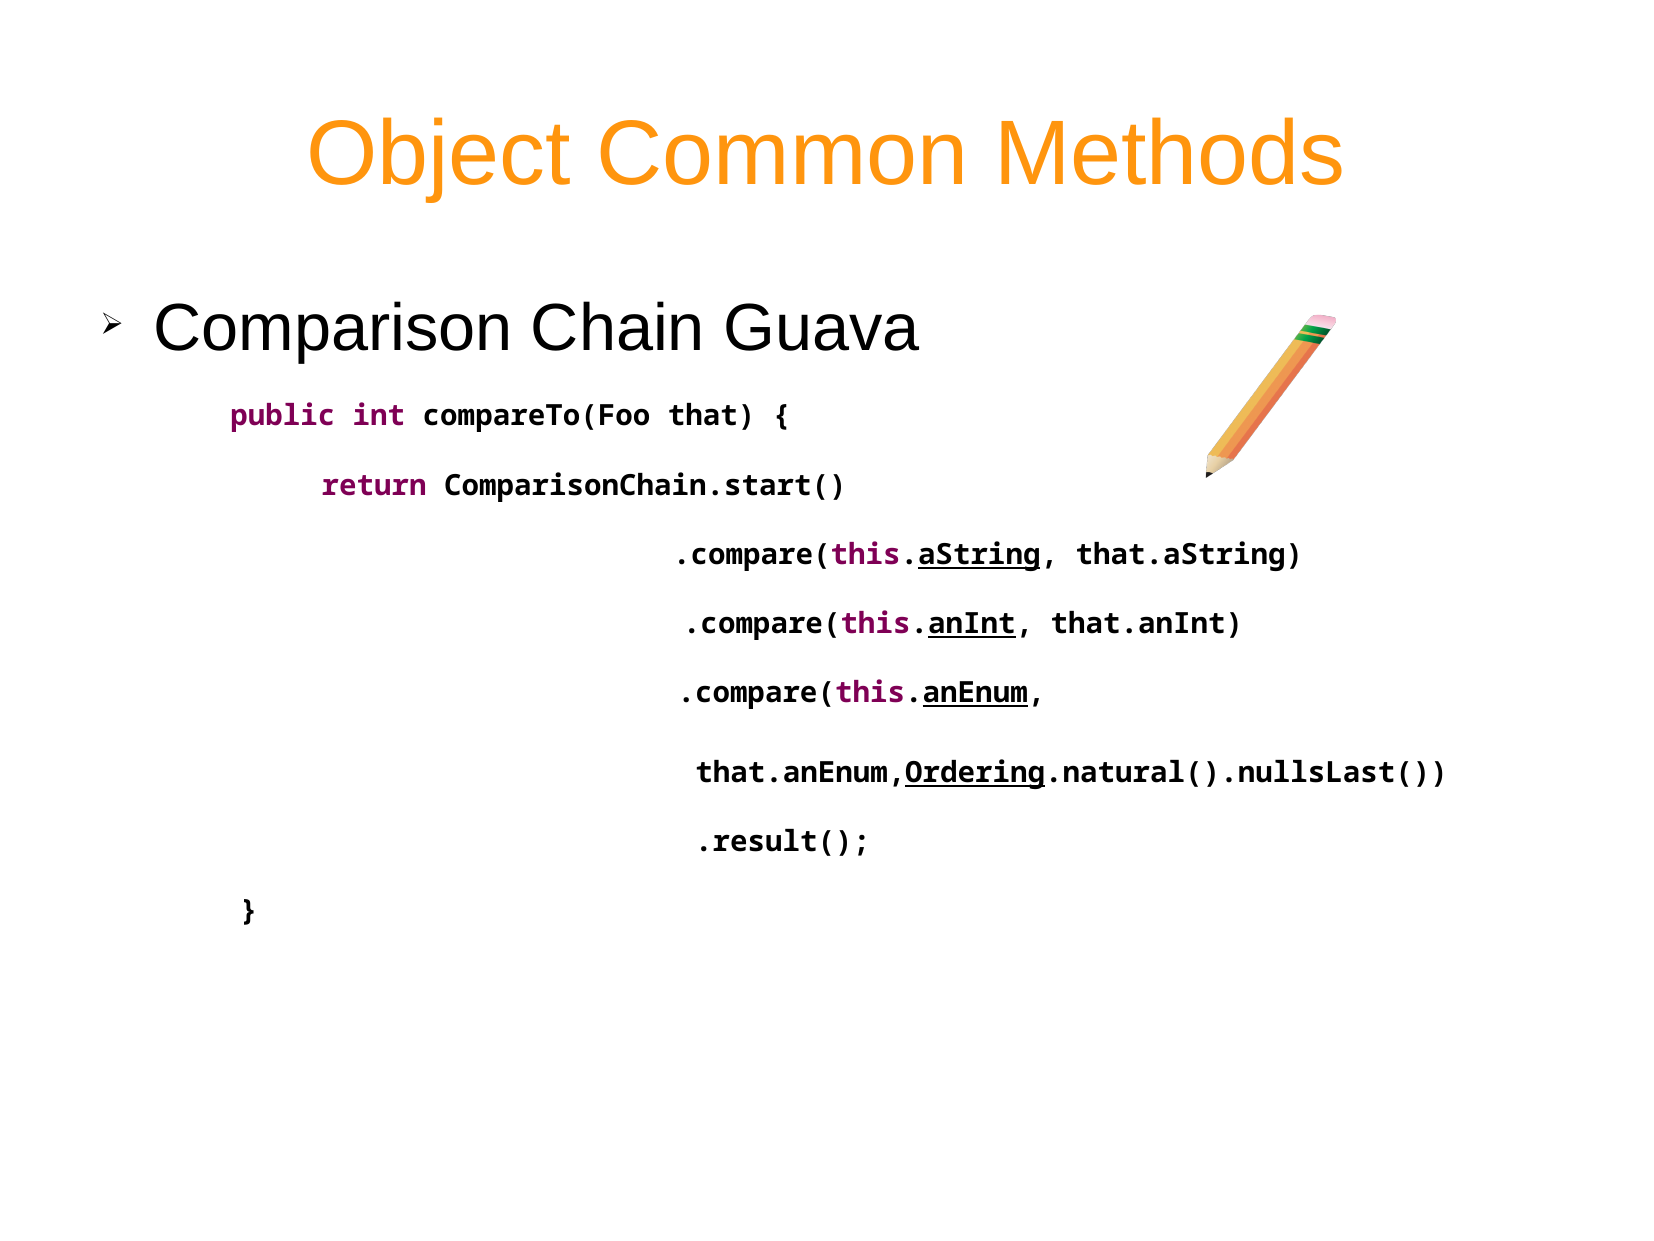

# Object Common Methods
Comparison Chain Guava
 		public int compareTo(Foo that) {
 			 return ComparisonChain.start()
 							.compare(this.aString, that.aString)
 					 .compare(this.anInt, that.anInt)
 .compare(this.anEnum, 							 			 that.anEnum,Ordering.natural().nullsLast())
 .result();
 }